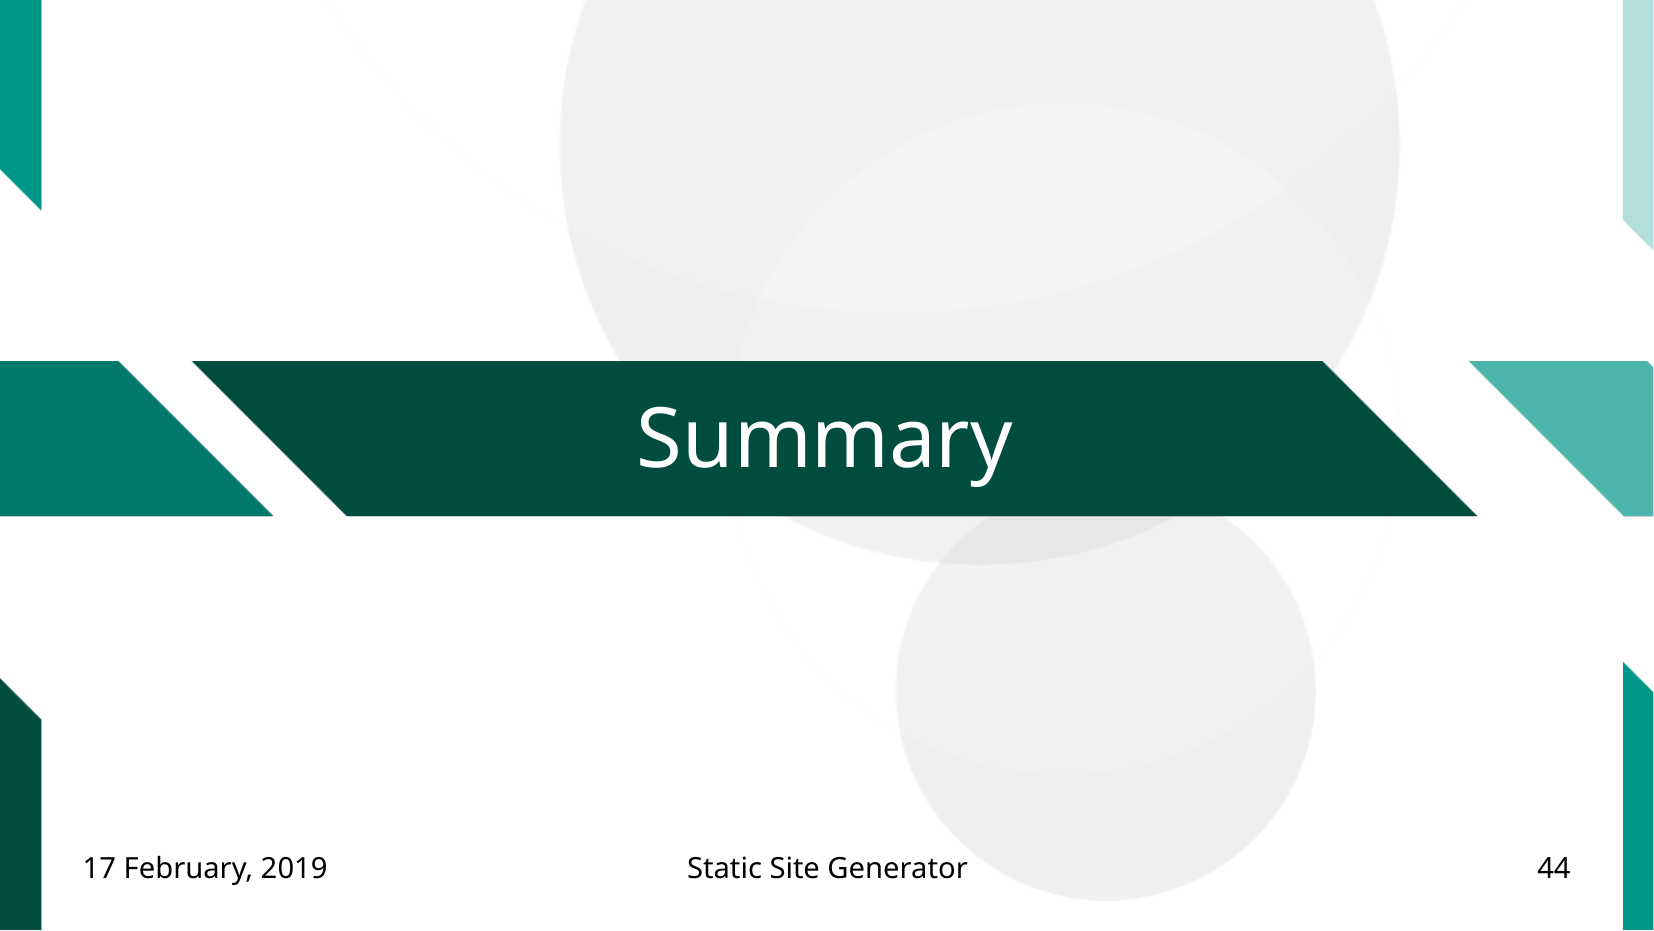

# Summary
17 February, 2019
Static Site Generator
44